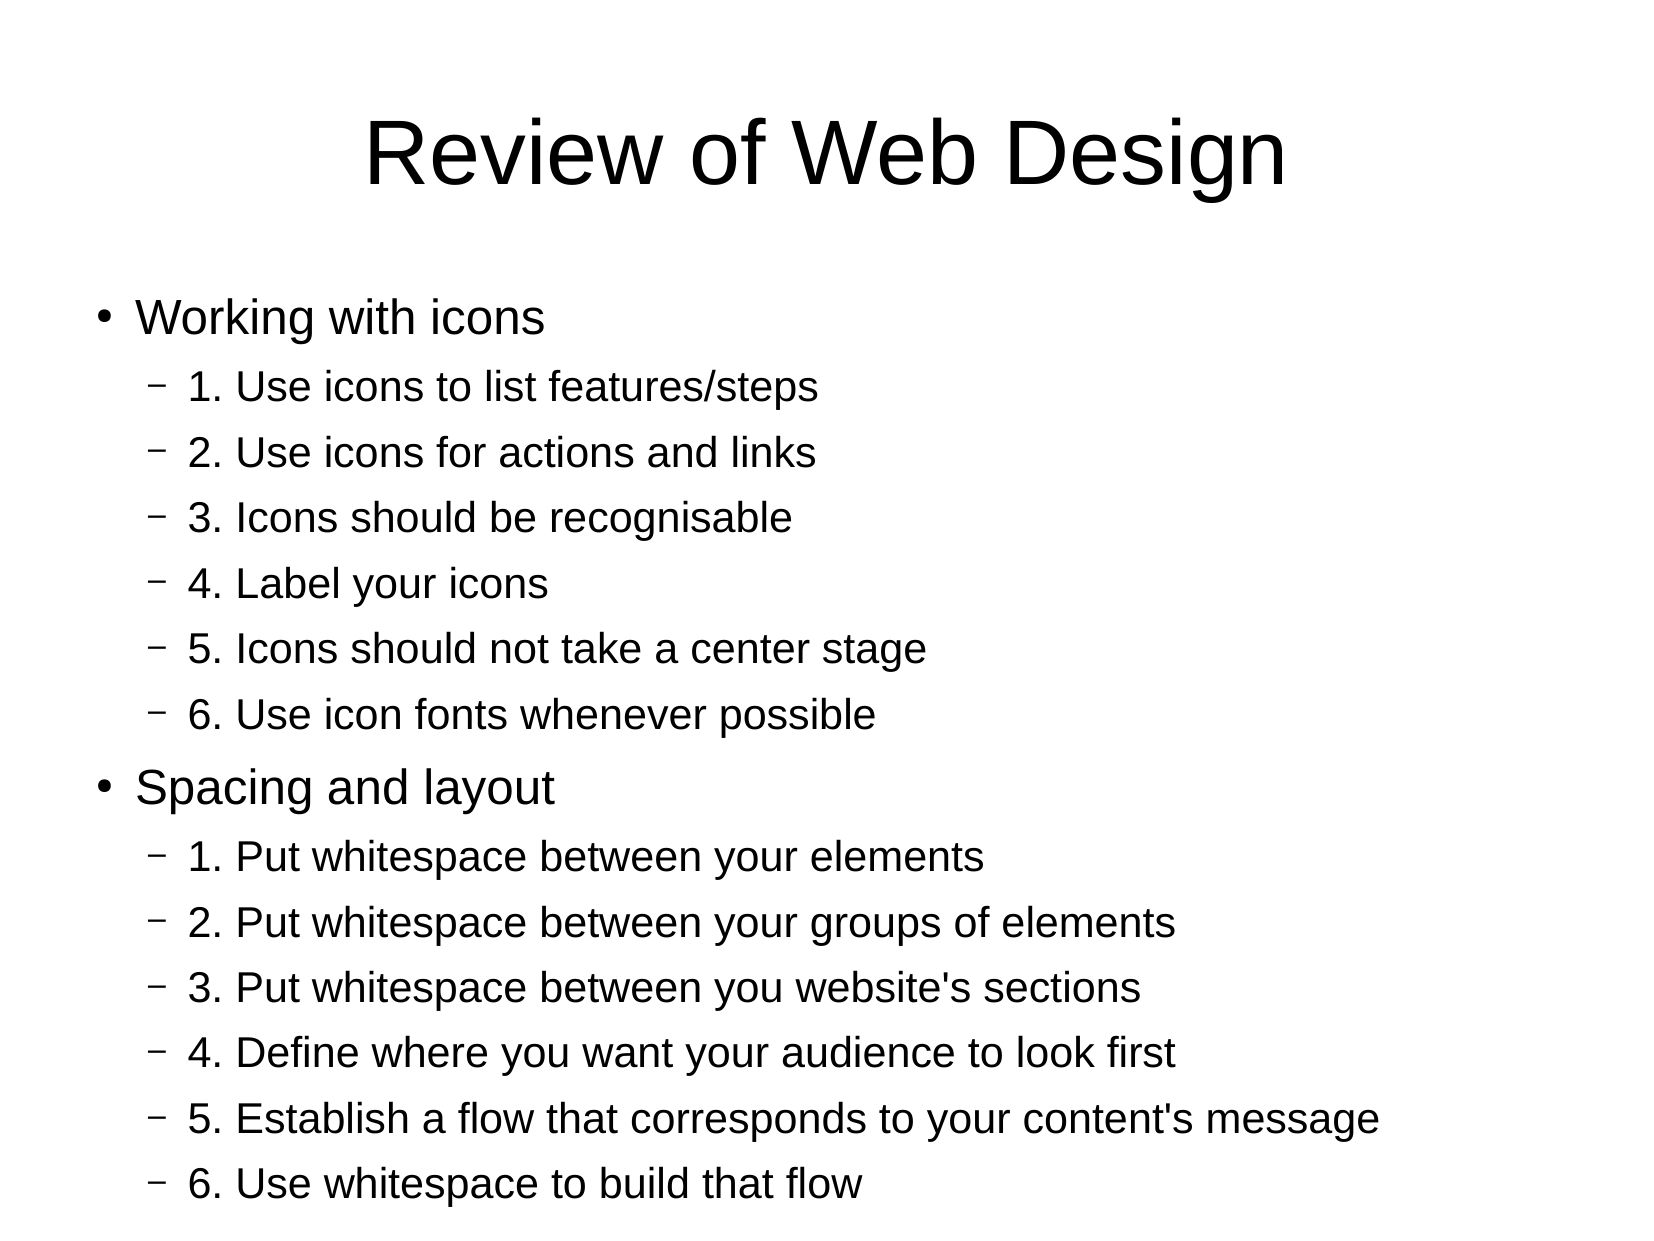

# Review of Web Design
Working with icons
1. Use icons to list features/steps
2. Use icons for actions and links
3. Icons should be recognisable
4. Label your icons
5. Icons should not take a center stage
6. Use icon fonts whenever possible
Spacing and layout
1. Put whitespace between your elements
2. Put whitespace between your groups of elements
3. Put whitespace between you website's sections
4. Define where you want your audience to look first
5. Establish a flow that corresponds to your content's message
6. Use whitespace to build that flow